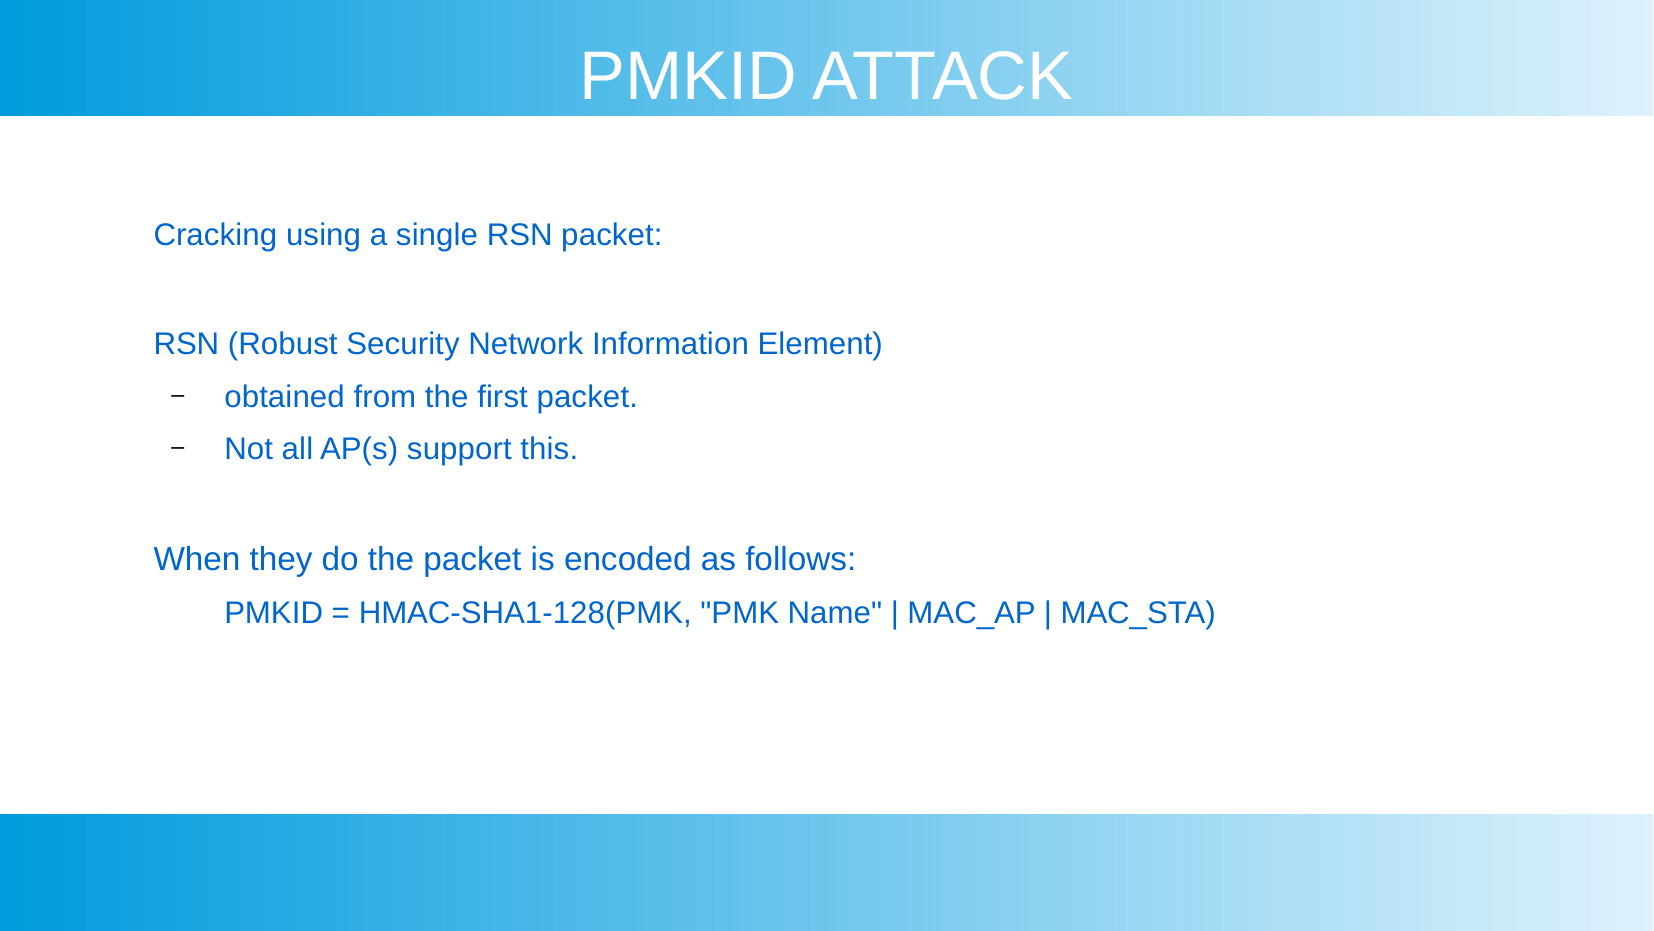

# PMKID ATTACK
Cracking using a single RSN packet:
RSN (Robust Security Network Information Element)
obtained from the first packet.
Not all AP(s) support this.
When they do the packet is encoded as follows:
PMKID = HMAC-SHA1-128(PMK, "PMK Name" | MAC_AP | MAC_STA)